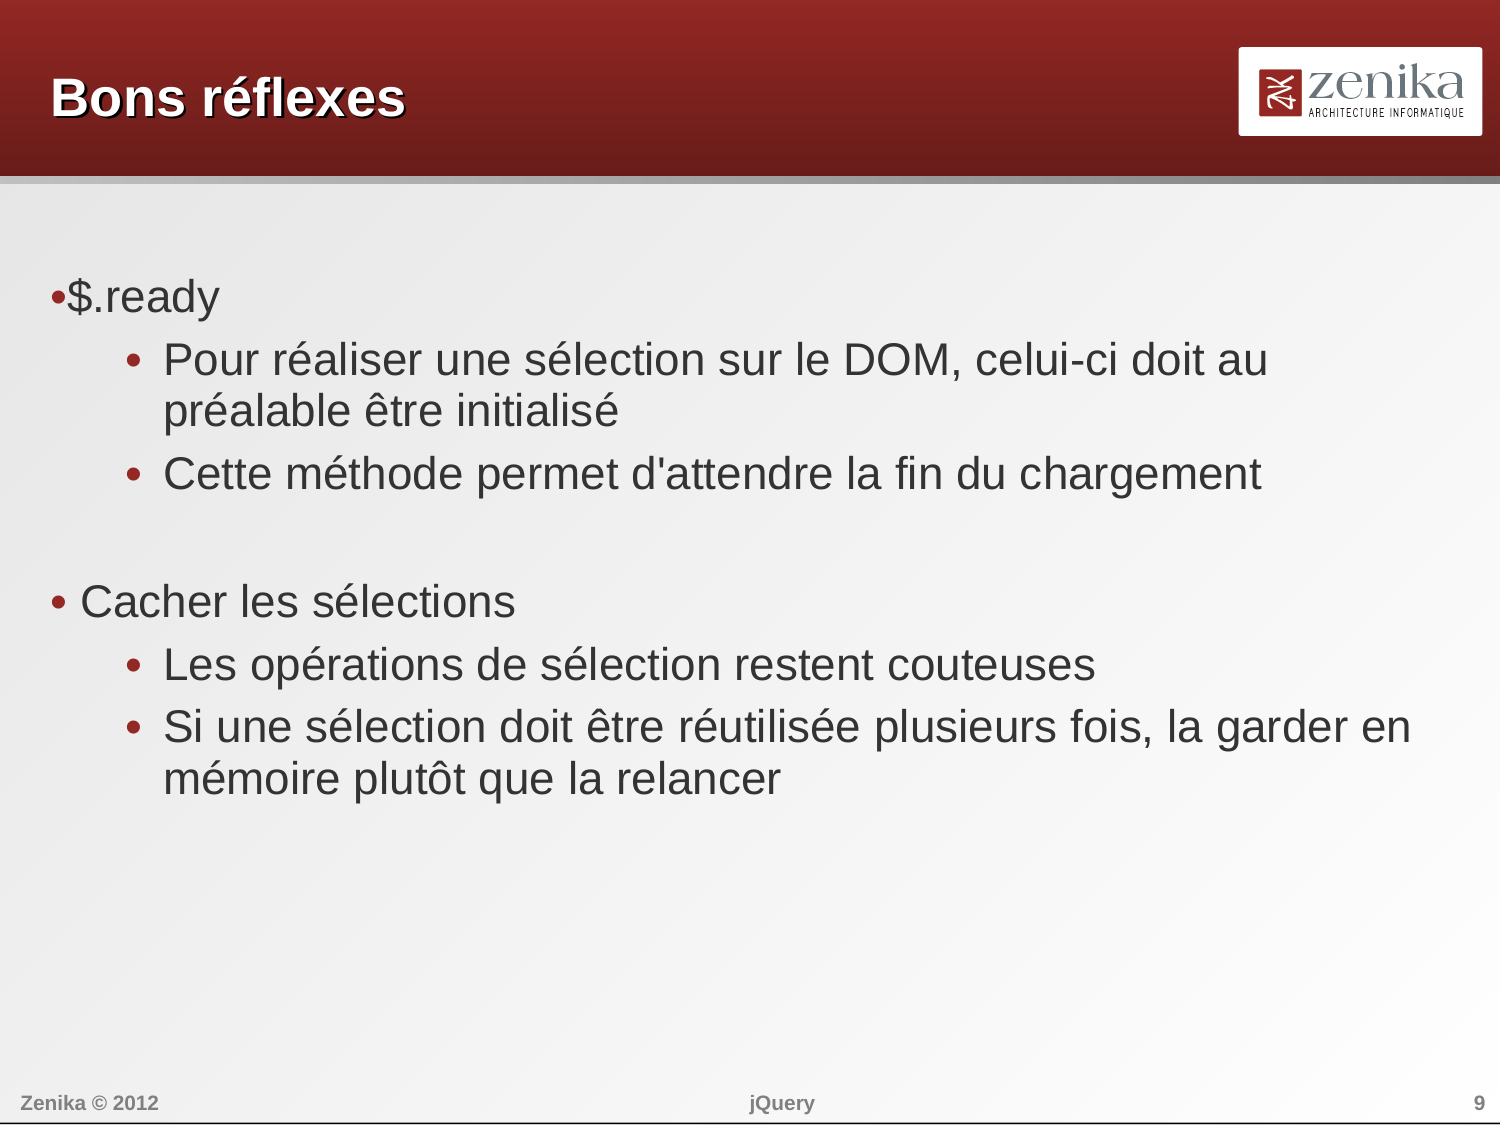

# Bons réflexes
$.ready
Pour réaliser une sélection sur le DOM, celui-ci doit au préalable être initialisé
Cette méthode permet d'attendre la fin du chargement
 Cacher les sélections
Les opérations de sélection restent couteuses
Si une sélection doit être réutilisée plusieurs fois, la garder en mémoire plutôt que la relancer